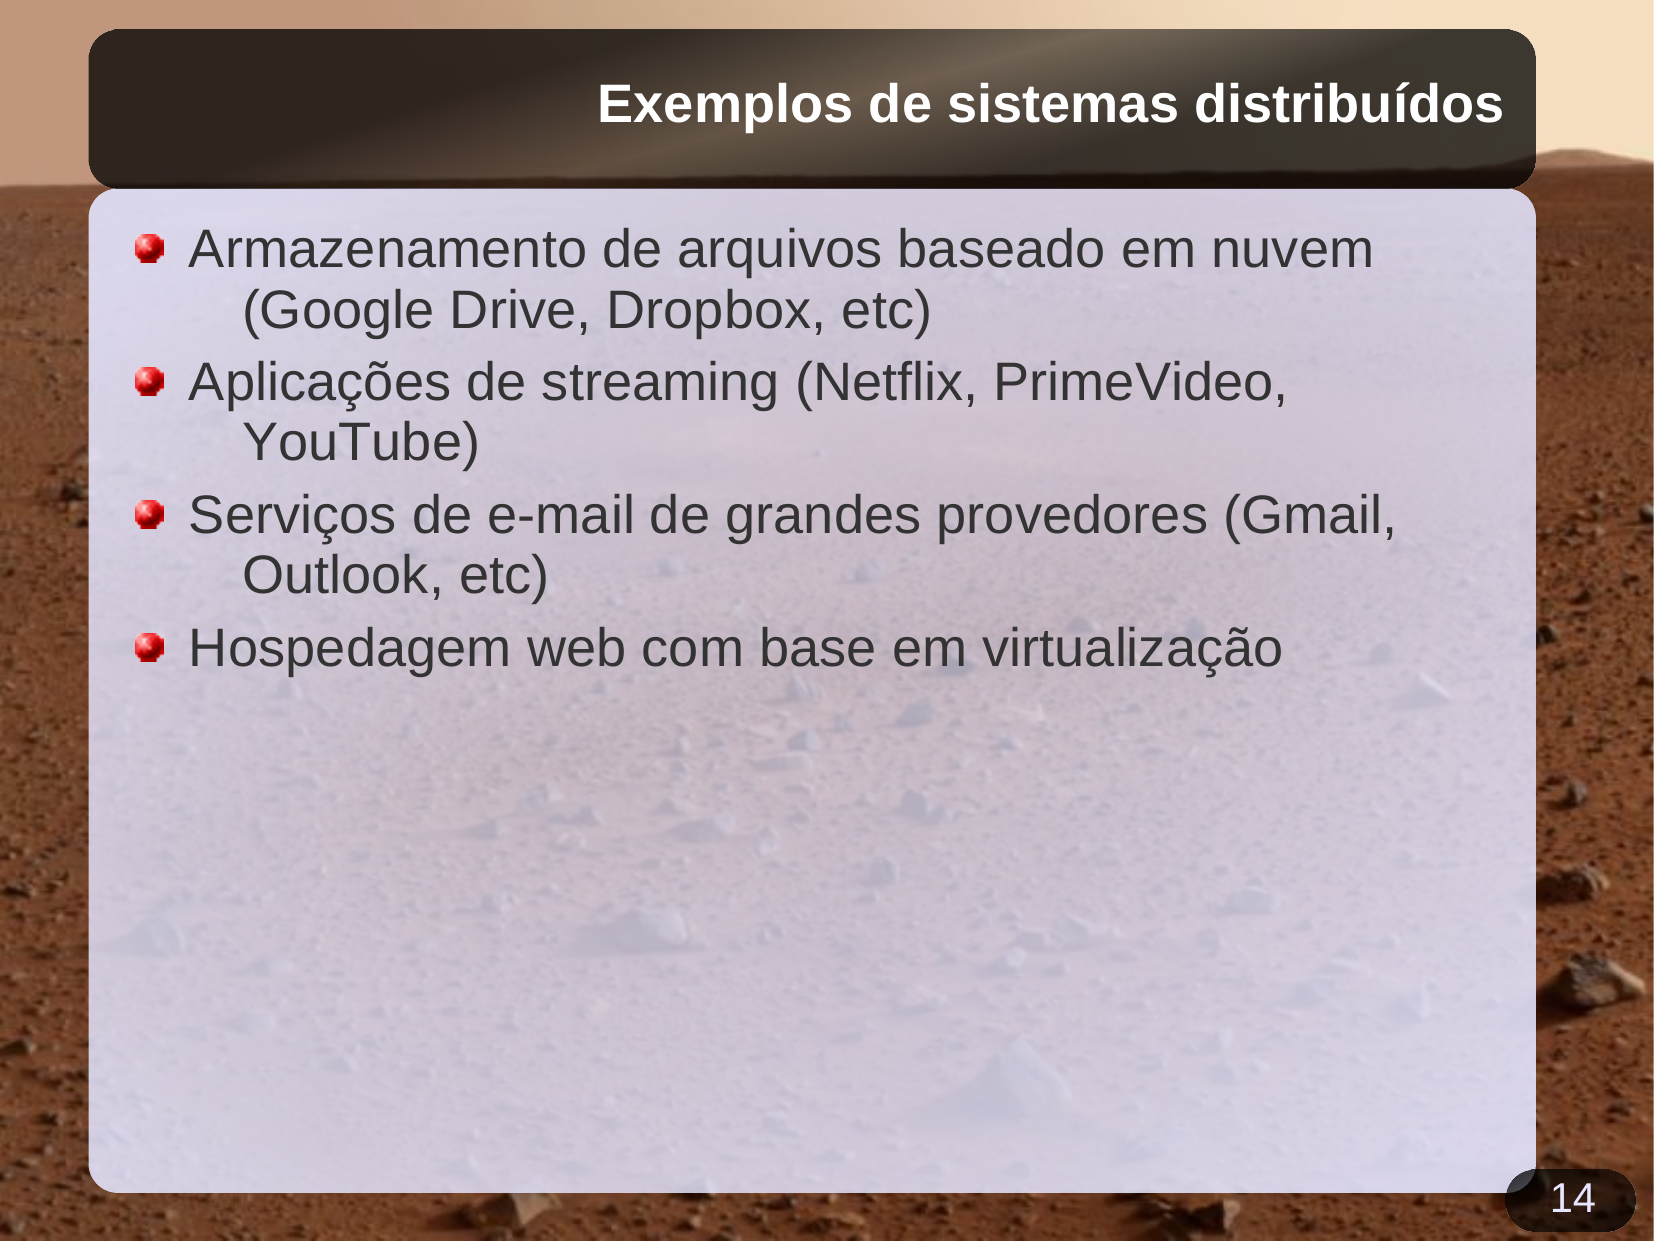

# Exemplos de sistemas distribuídos
Armazenamento de arquivos baseado em nuvem (Google Drive, Dropbox, etc)
Aplicações de streaming (Netflix, PrimeVideo, YouTube)
Serviços de e-mail de grandes provedores (Gmail, Outlook, etc)
Hospedagem web com base em virtualização